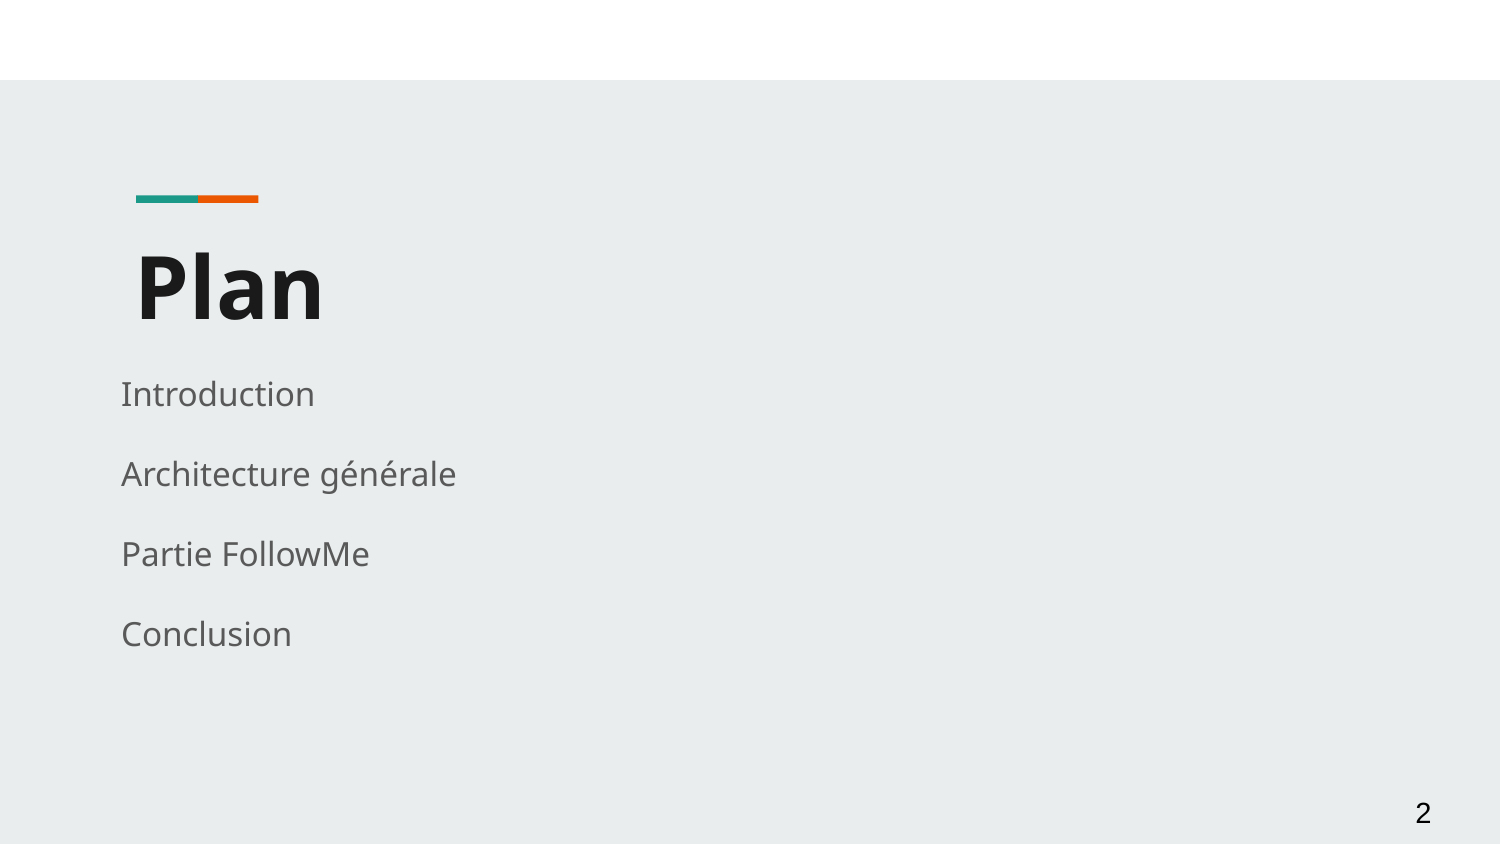

# Plan
Introduction
Architecture générale
Partie FollowMe
Conclusion